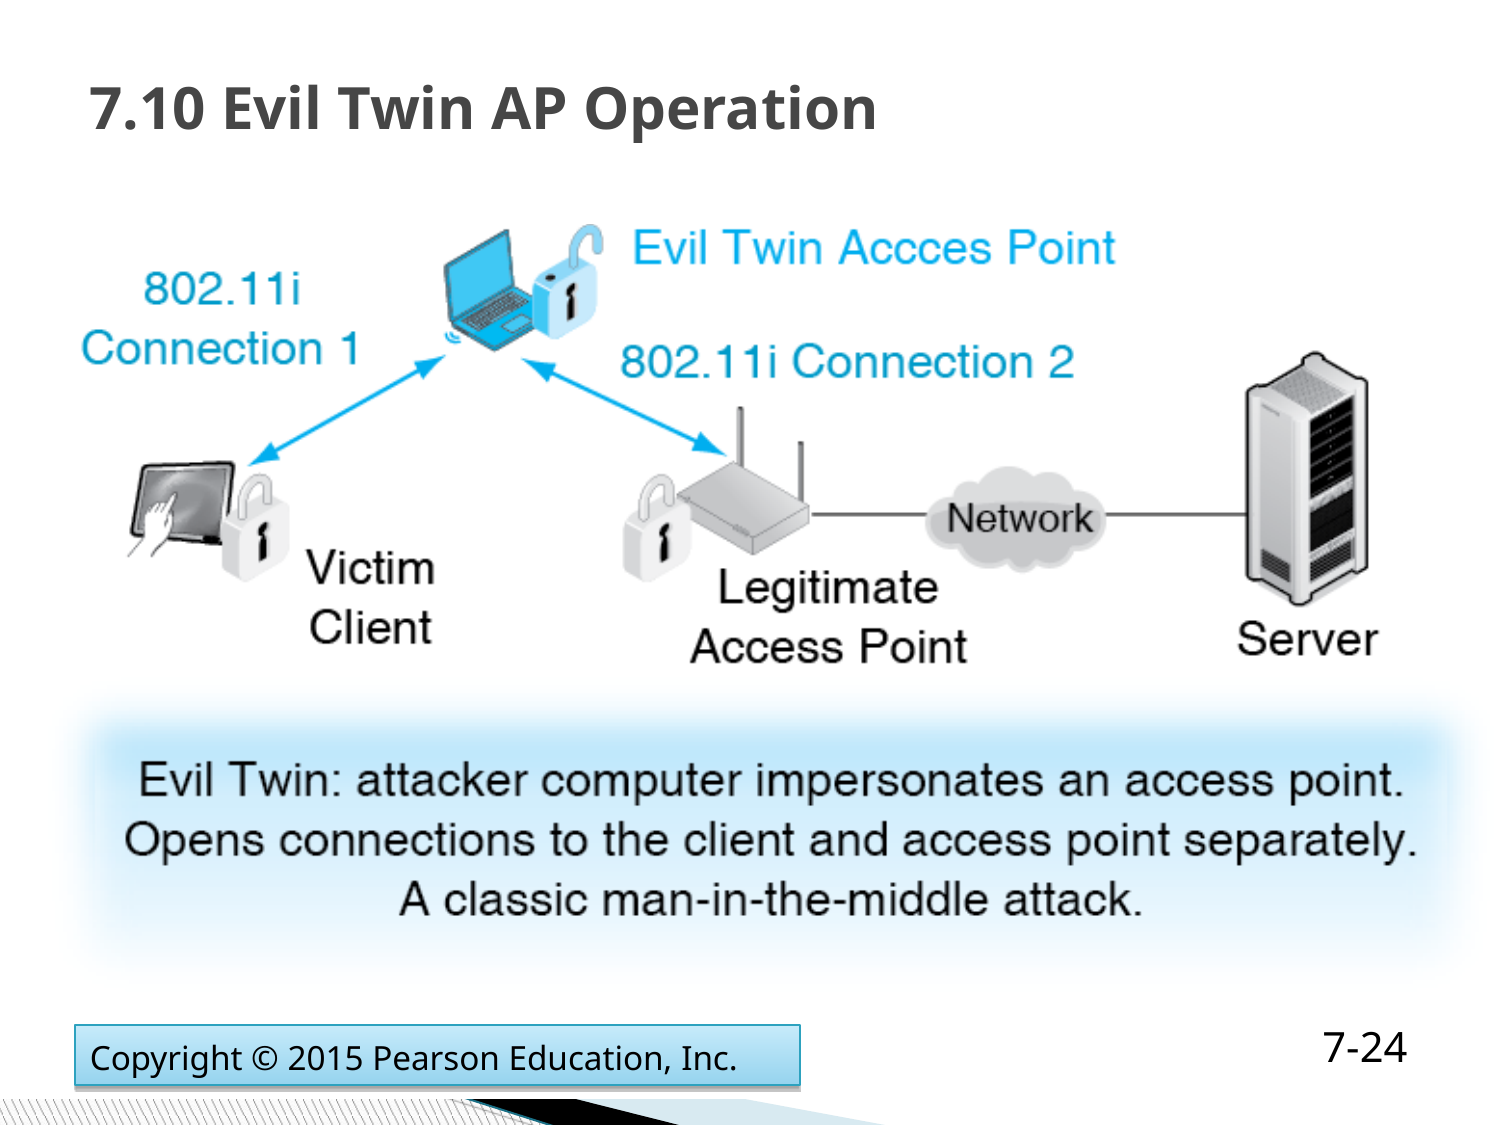

# 7.10 Evil Twin AP Operation
Copyright © 2015 Pearson Education, Inc.